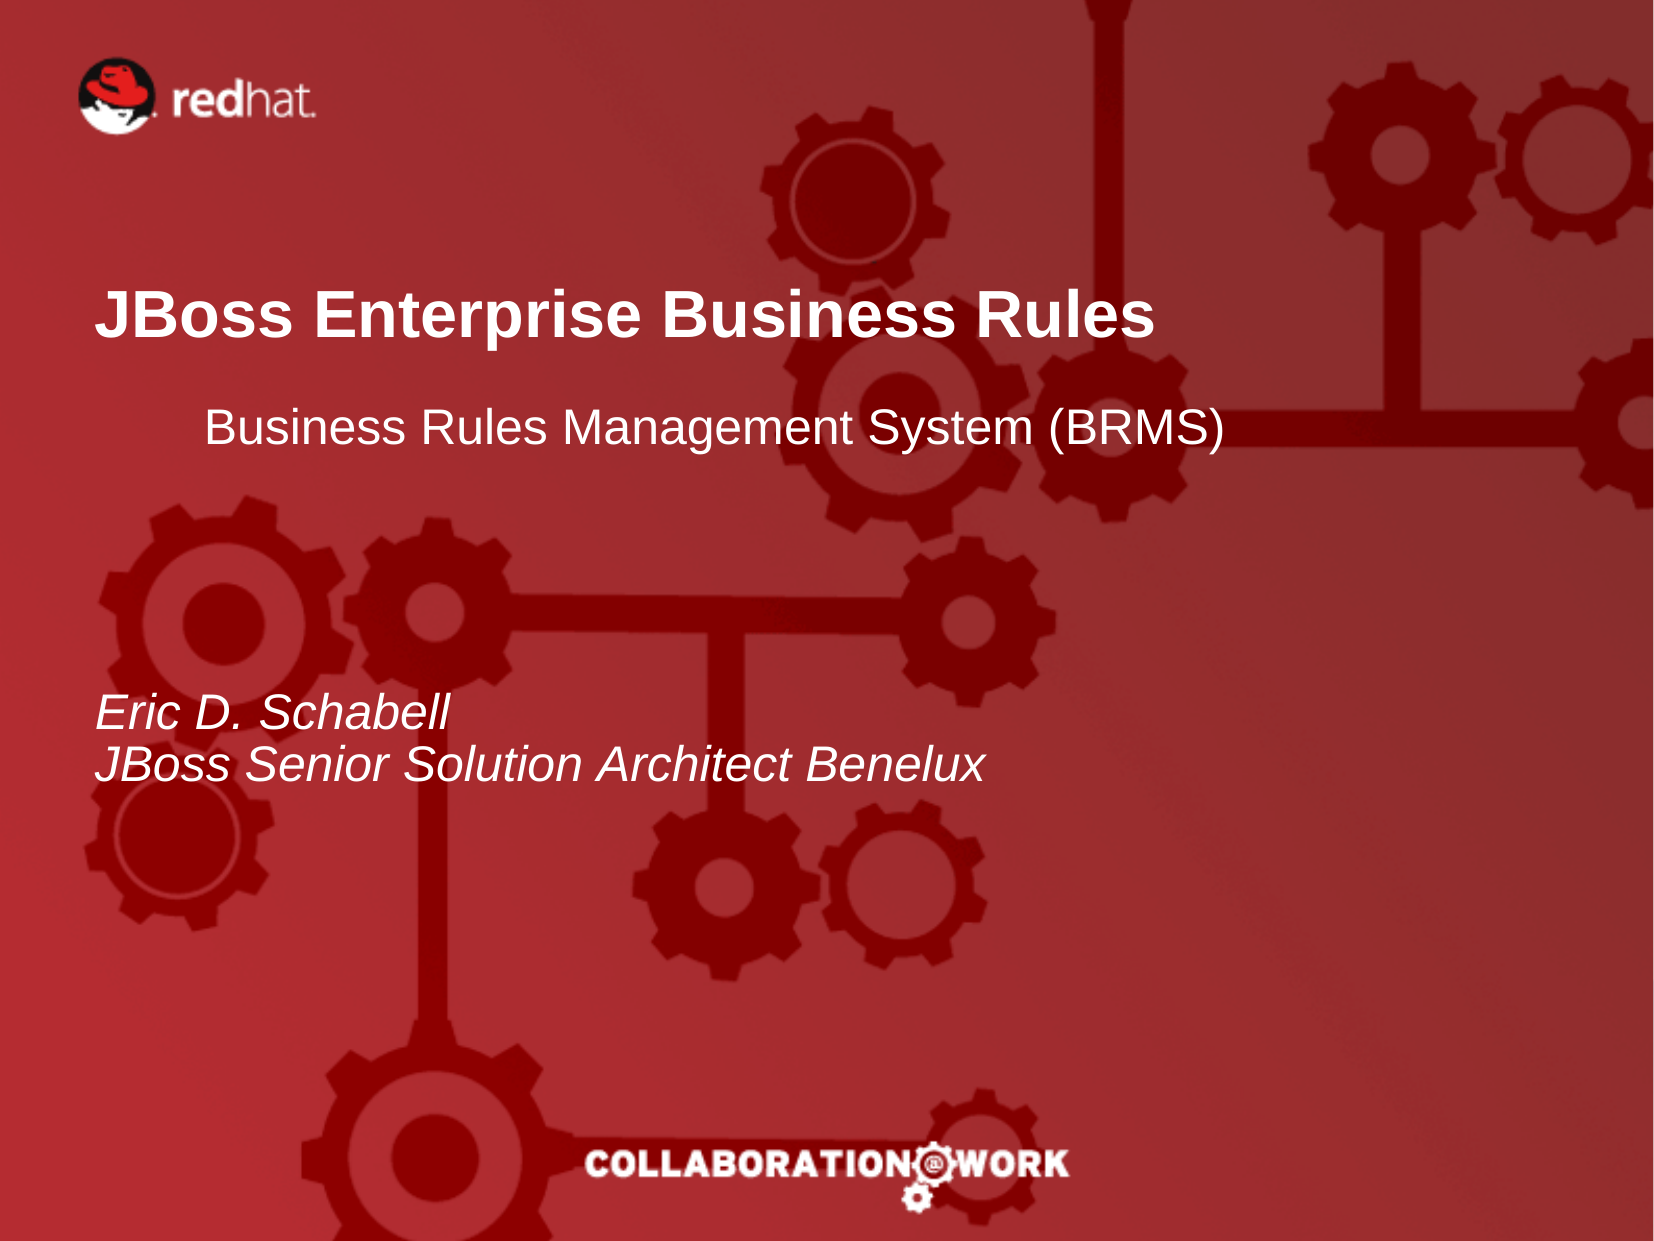

JBoss Enterprise Business Rules
Business Rules Management System (BRMS)
Eric D. Schabell
JBoss Senior Solution Architect Benelux